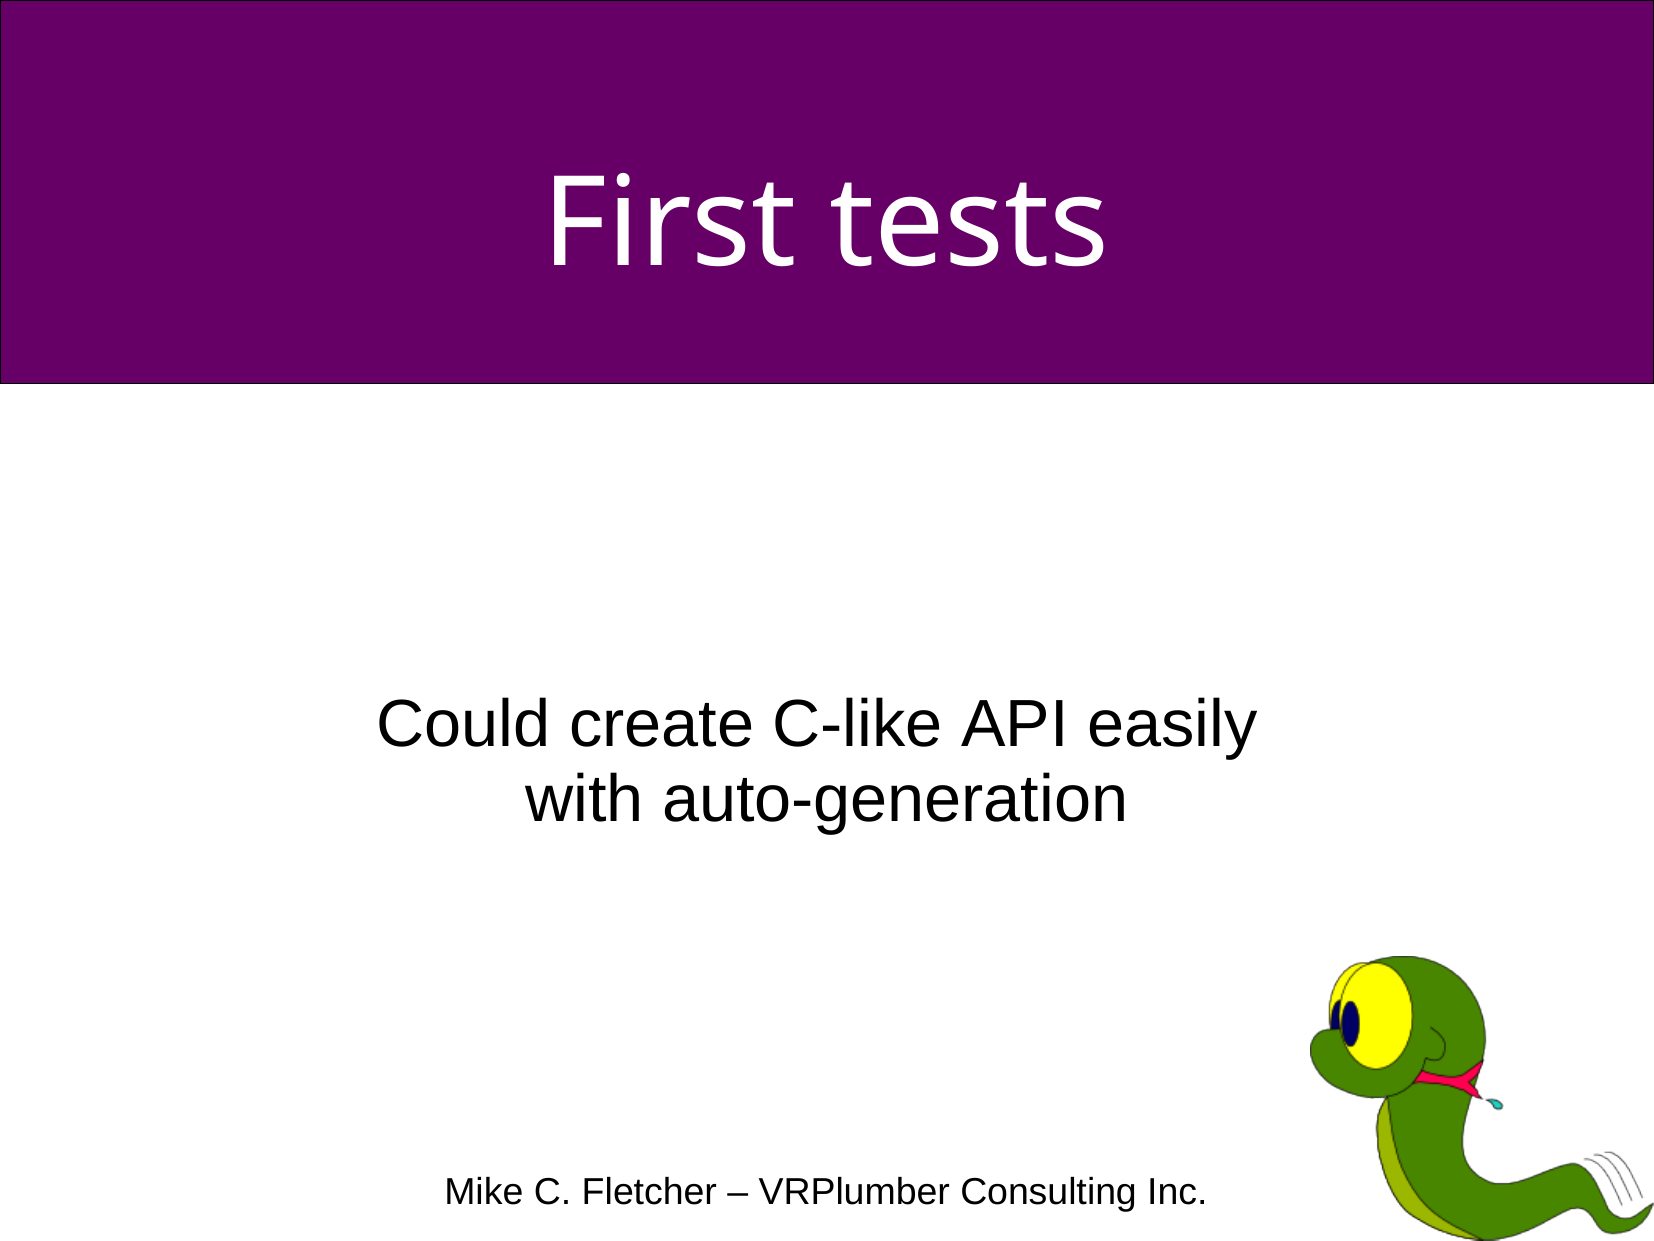

# First tests
Could create C-like API easily
with auto-generation